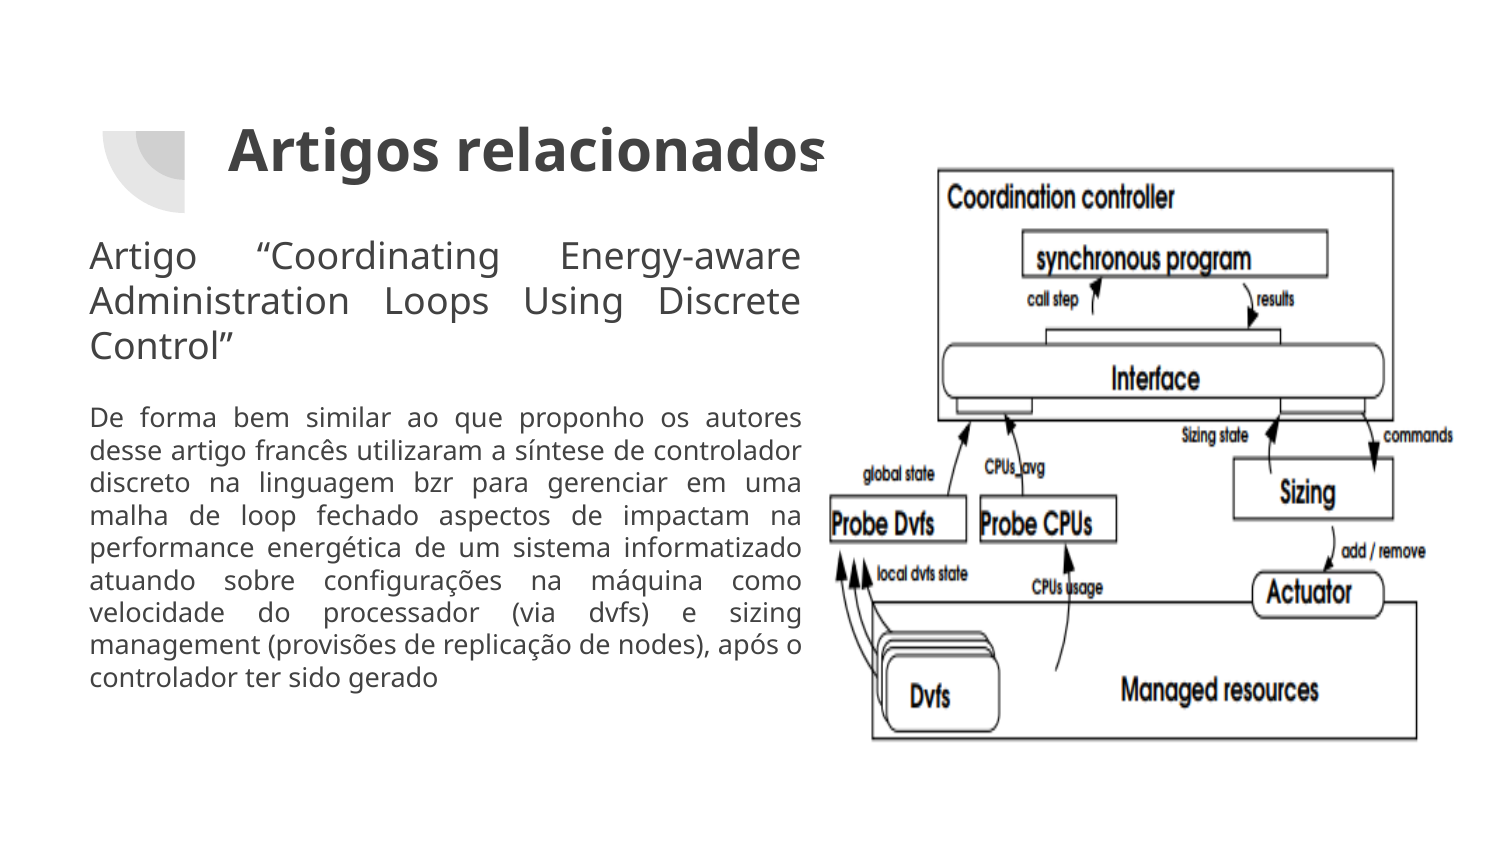

# Artigos relacionados
Artigo “Coordinating Energy-aware Administration Loops Using Discrete Control”
De forma bem similar ao que proponho os autores desse artigo francês utilizaram a síntese de controlador discreto na linguagem bzr para gerenciar em uma malha de loop fechado aspectos de impactam na performance energética de um sistema informatizado atuando sobre configurações na máquina como velocidade do processador (via dvfs) e sizing management (provisões de replicação de nodes), após o controlador ter sido gerado